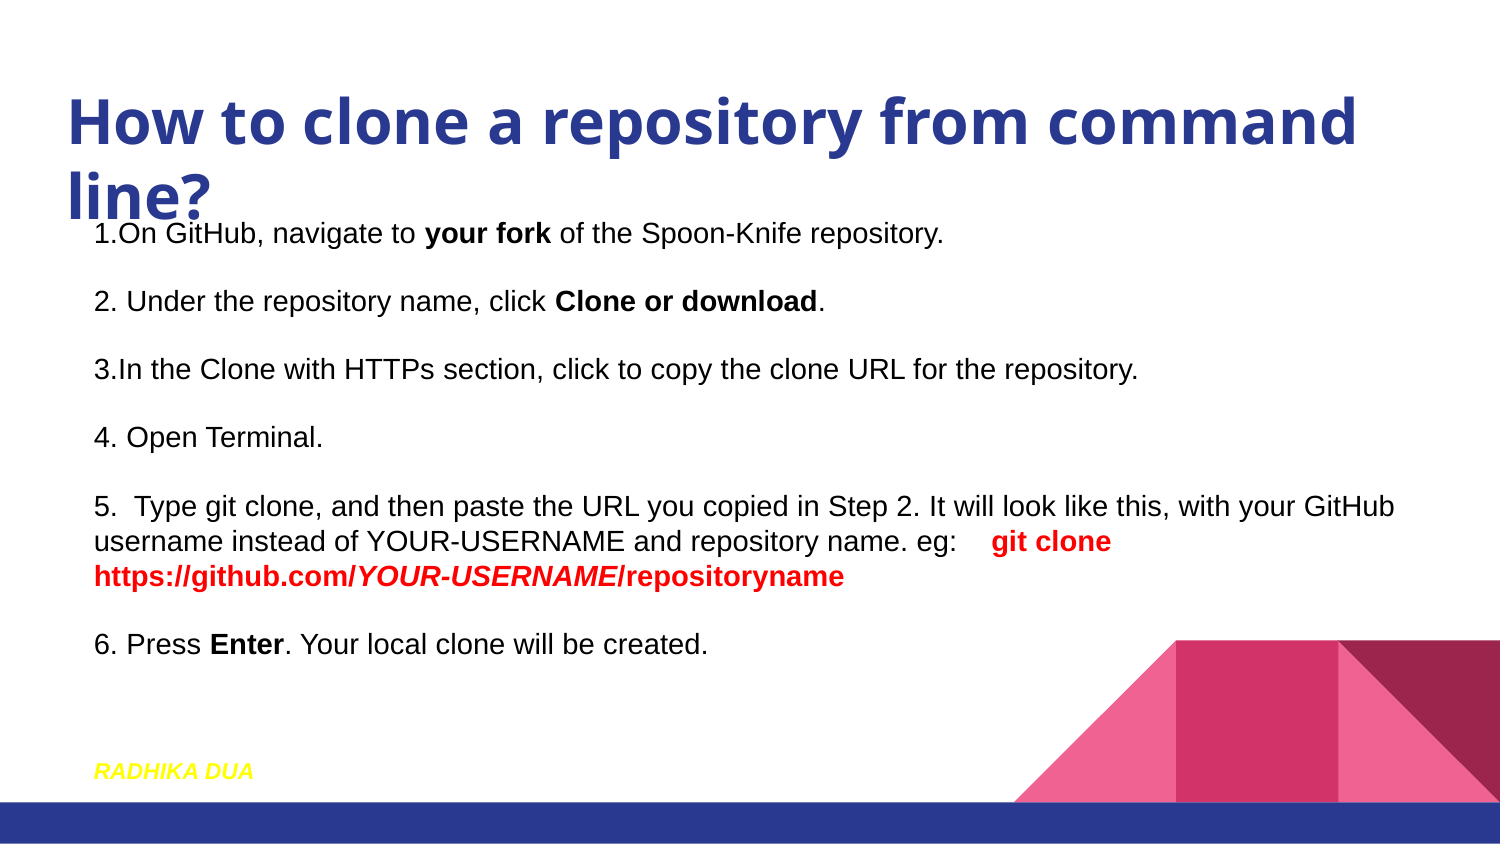

# How to clone a repository from command line?
1.On GitHub, navigate to your fork of the Spoon-Knife repository.
2. Under the repository name, click Clone or download.
3.In the Clone with HTTPs section, click to copy the clone URL for the repository.
4. Open Terminal.
5. Type git clone, and then paste the URL you copied in Step 2. It will look like this, with your GitHub username instead of YOUR-USERNAME and repository name. eg: git clone https://github.com/YOUR-USERNAME/repositoryname
6. Press Enter. Your local clone will be created.
RADHIKA DUA